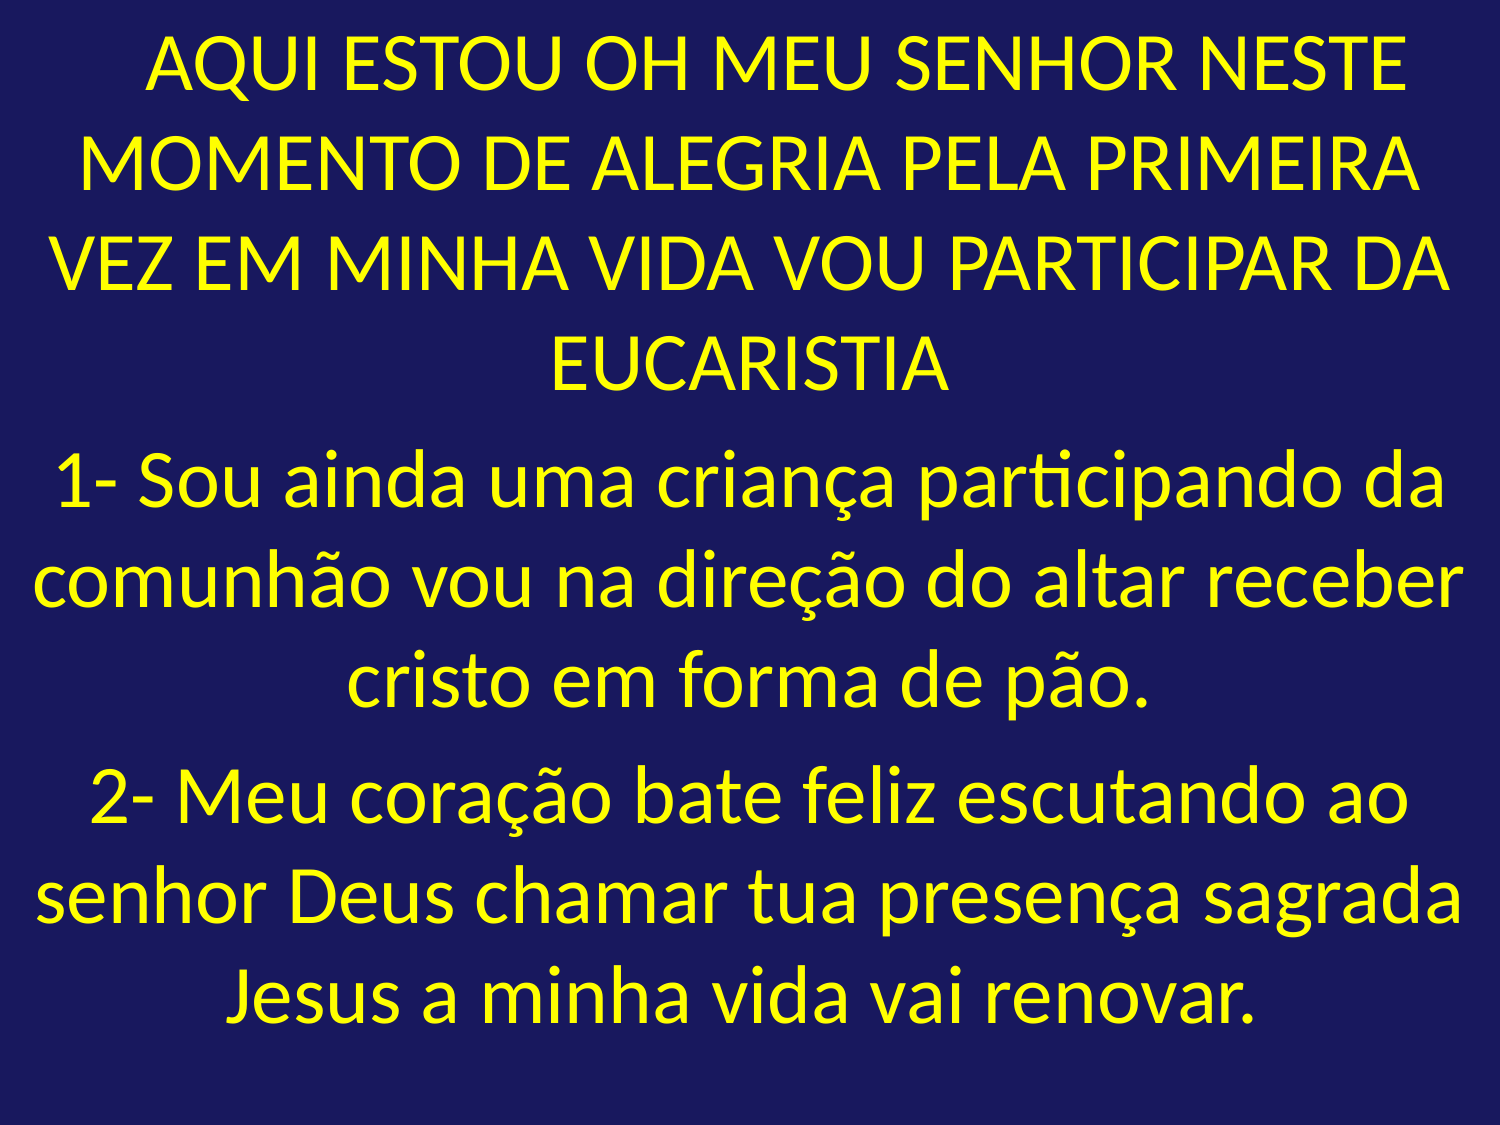

# AQUI ESTOU OH MEU SENHOR NESTE MOMENTO DE ALEGRIA PELA PRIMEIRA VEZ EM MINHA VIDA VOU PARTICIPAR DA EUCARISTIA
1- Sou ainda uma criança participando da comunhão vou na direção do altar receber cristo em forma de pão.
2- Meu coração bate feliz escutando ao senhor Deus chamar tua presença sagrada Jesus a minha vida vai renovar.